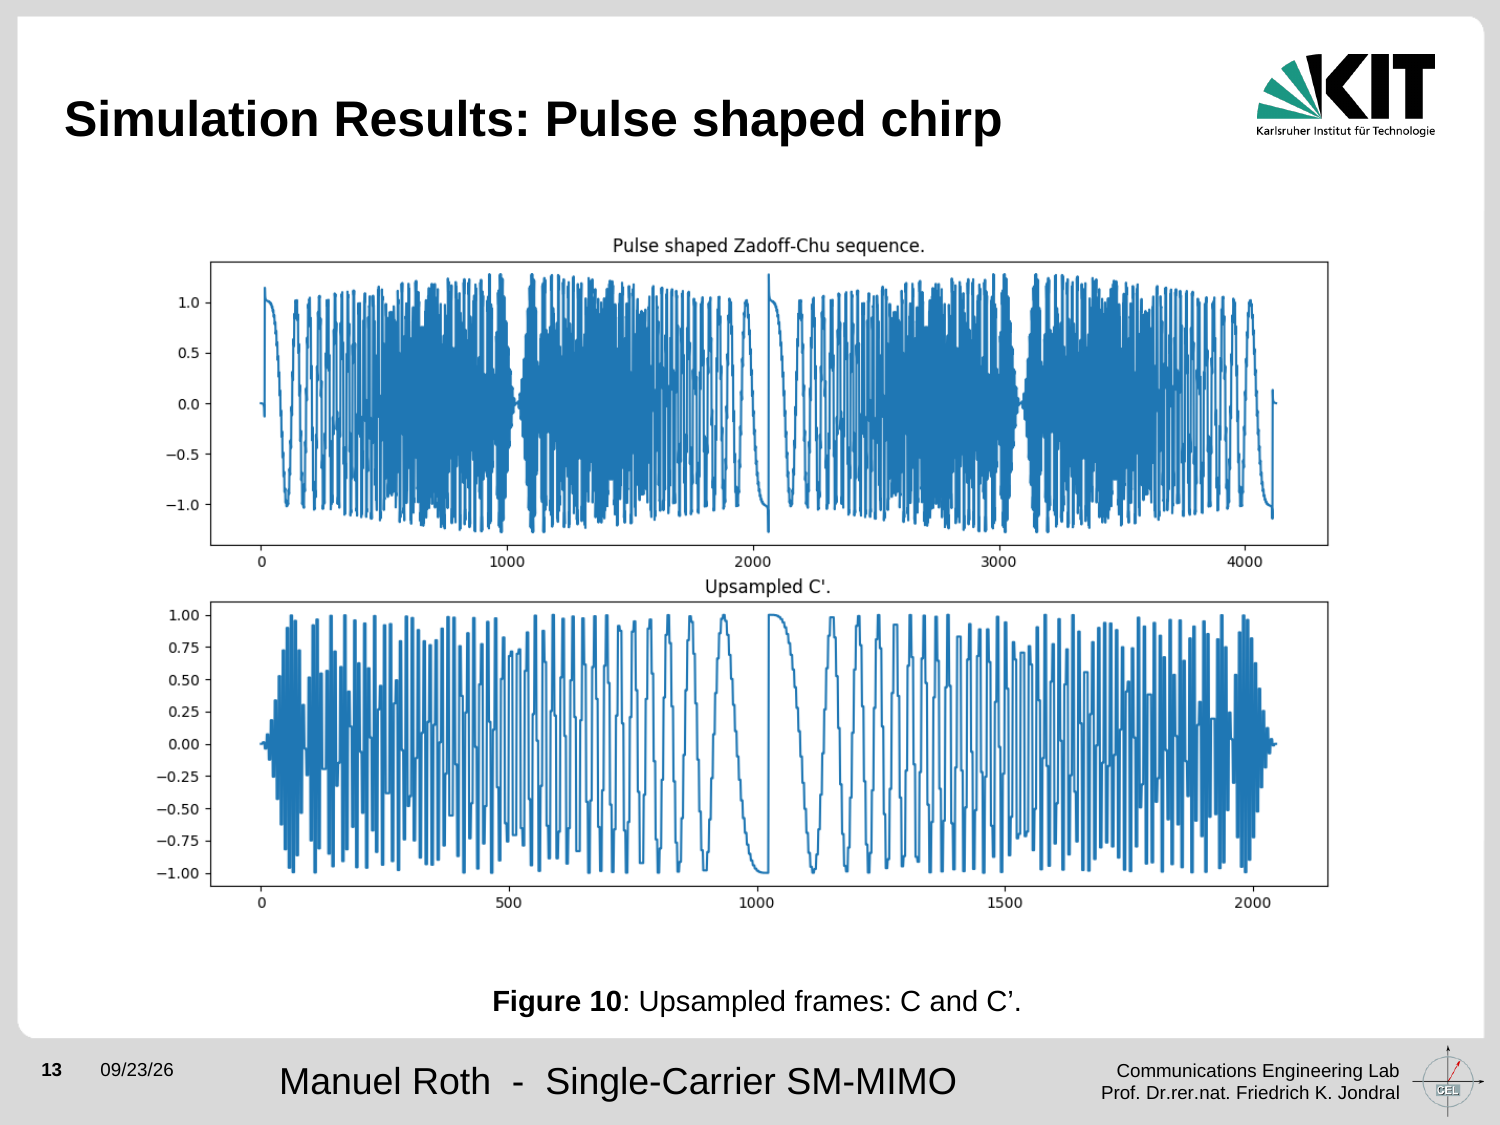

# Simulation Results: Pulse shaped chirp
Figure 10: Upsampled frames: C and C’.
Manuel Roth - Single-Carrier SM-MIMO